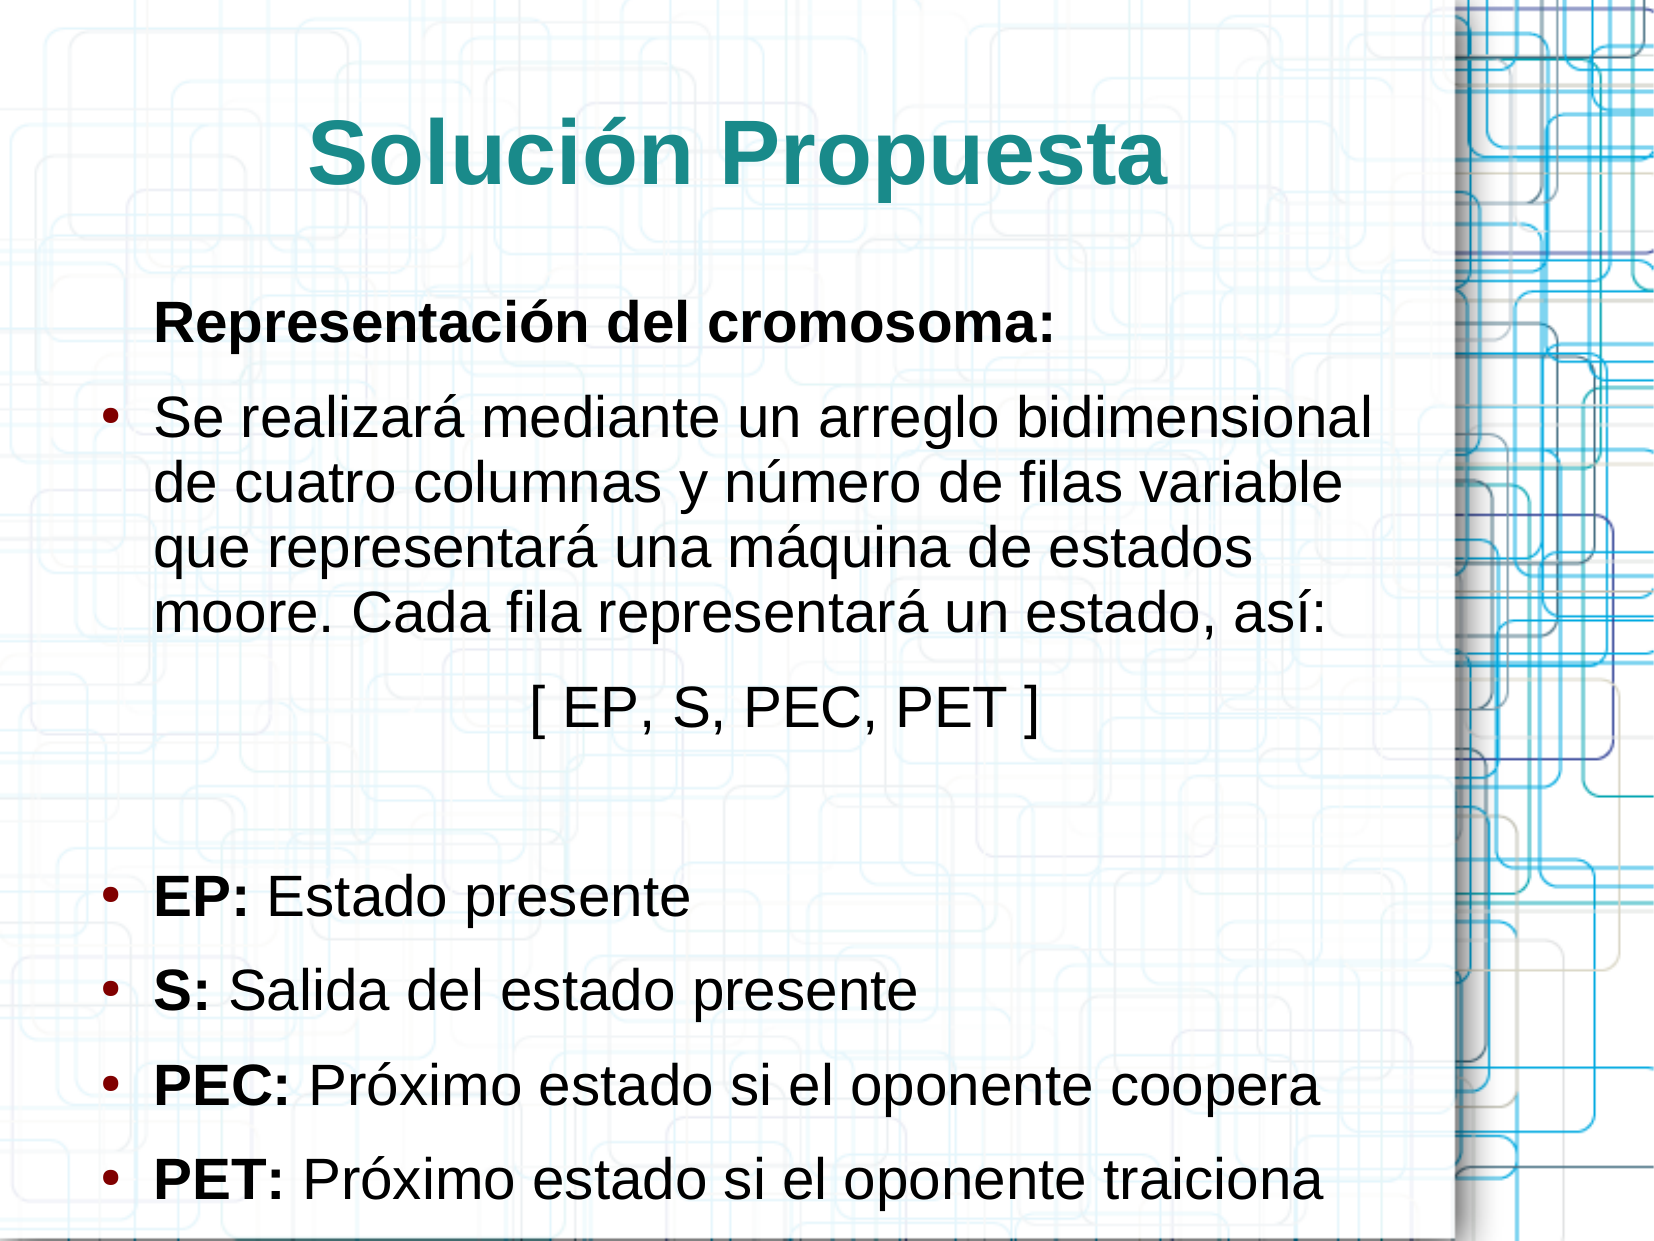

# Solución Propuesta
Representación del cromosoma:
Se realizará mediante un arreglo bidimensional de cuatro columnas y número de filas variable que representará una máquina de estados moore. Cada fila representará un estado, así:
[ EP, S, PEC, PET ]
EP: Estado presente
S: Salida del estado presente
PEC: Próximo estado si el oponente coopera
PET: Próximo estado si el oponente traiciona